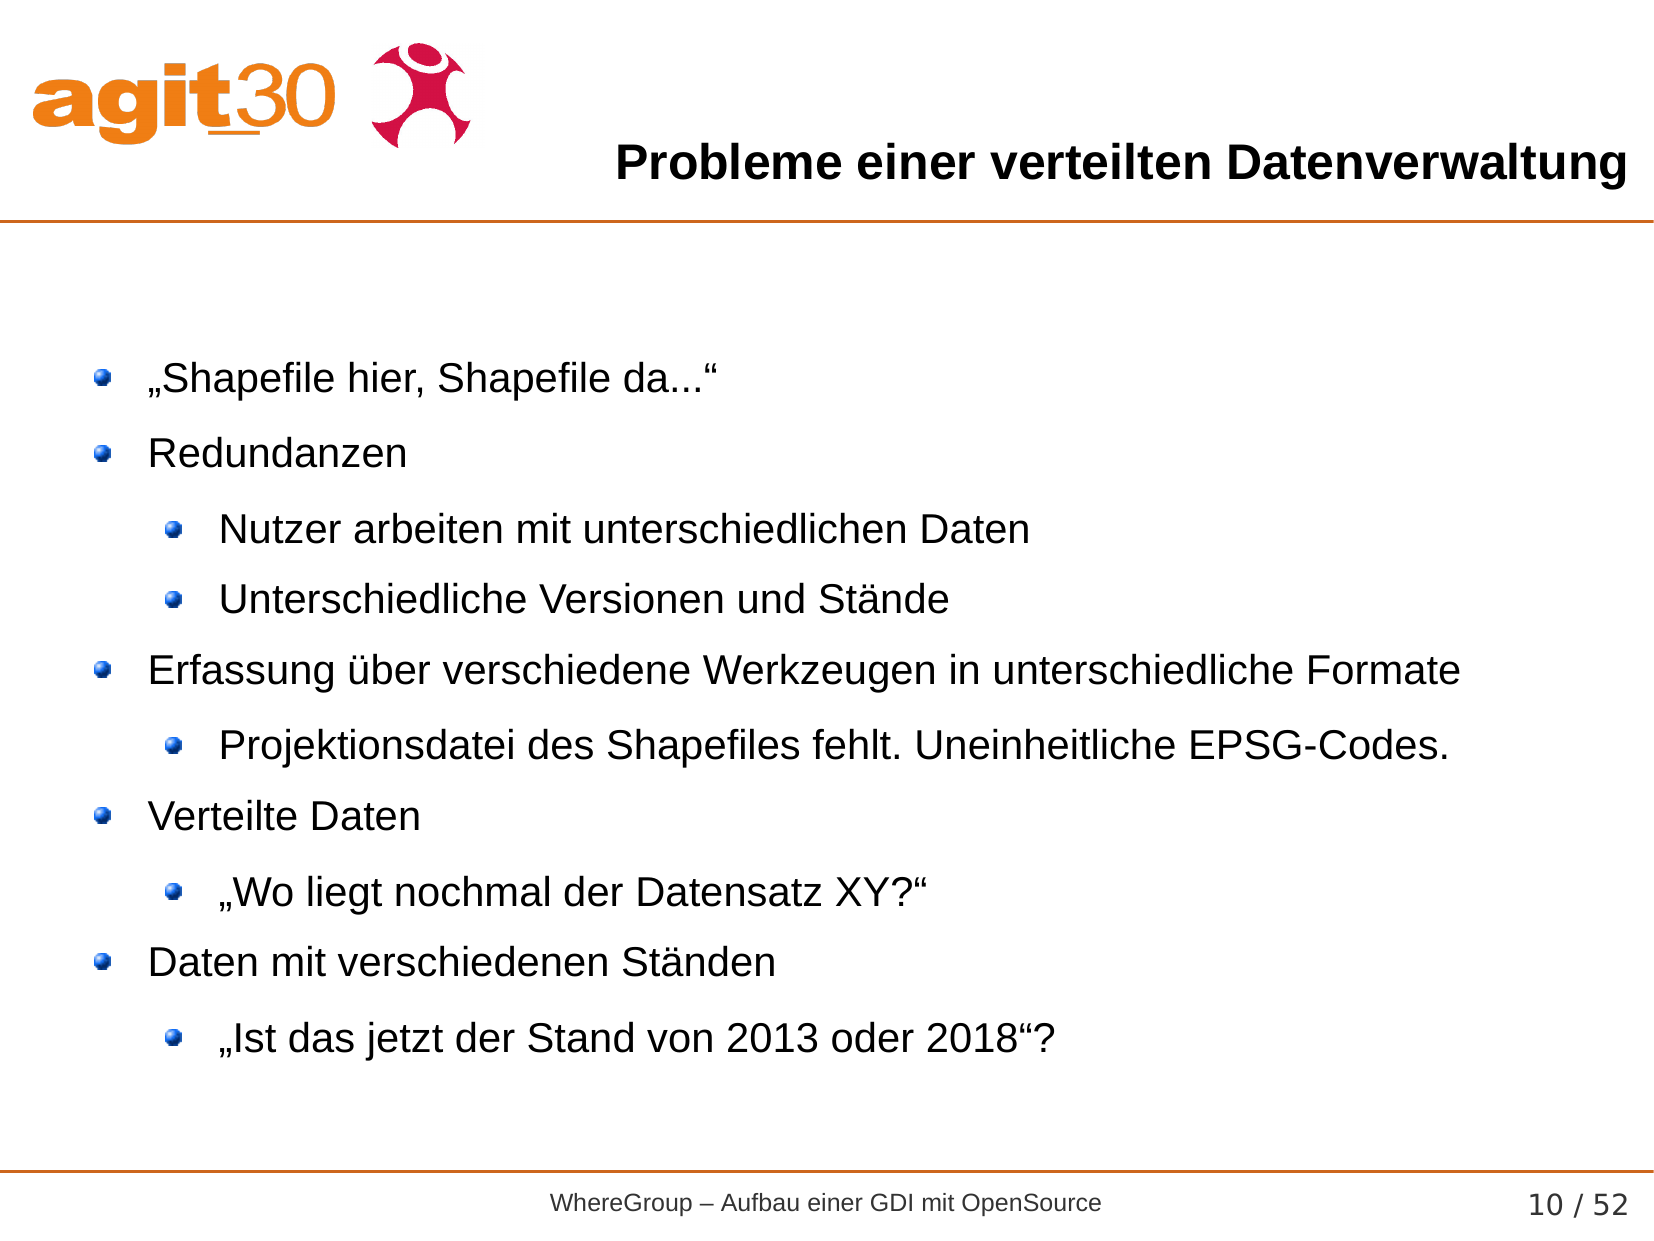

# Probleme einer verteilten Datenverwaltung
„Shapefile hier, Shapefile da...“
Redundanzen
Nutzer arbeiten mit unterschiedlichen Daten
Unterschiedliche Versionen und Stände
Erfassung über verschiedene Werkzeugen in unterschiedliche Formate
Projektionsdatei des Shapefiles fehlt. Uneinheitliche EPSG-Codes.
Verteilte Daten
„Wo liegt nochmal der Datensatz XY?“
Daten mit verschiedenen Ständen
„Ist das jetzt der Stand von 2013 oder 2018“?